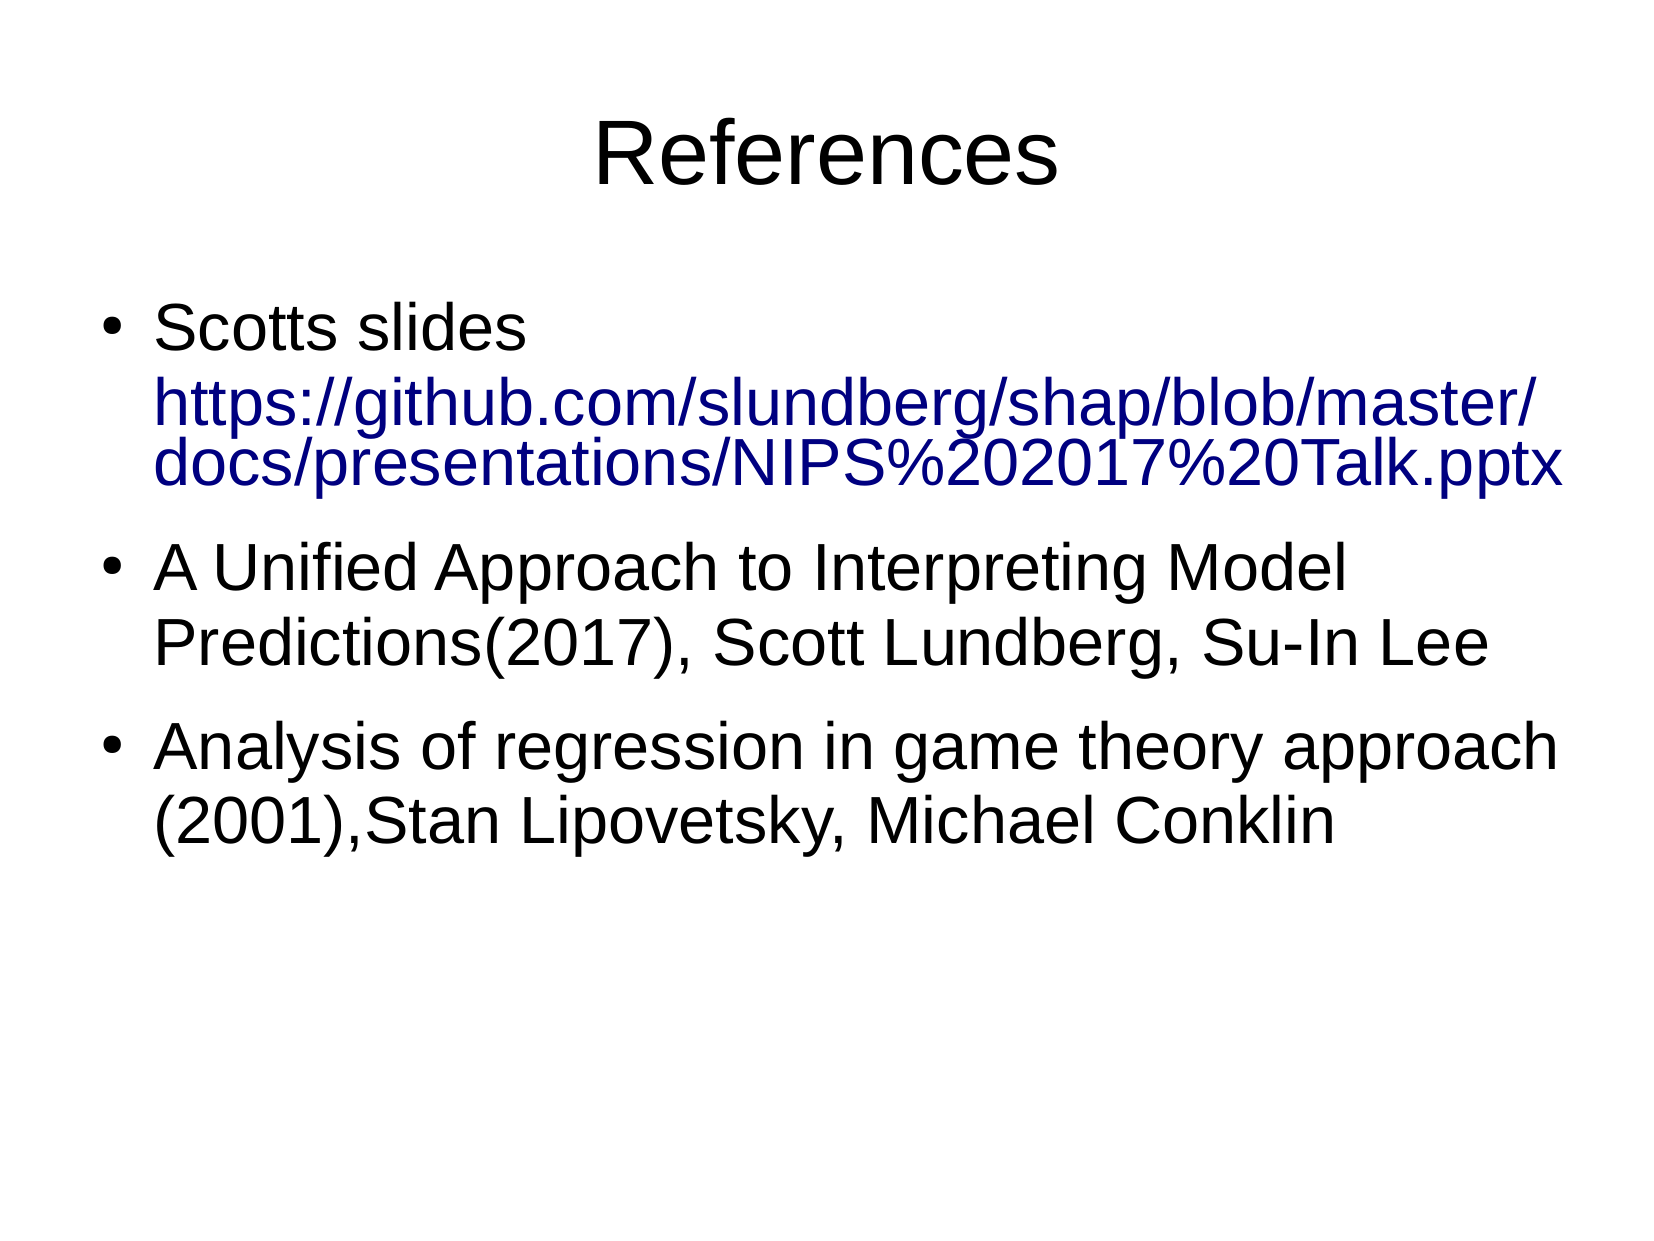

# References
Scotts slides
https://github.com/slundberg/shap/blob/master/docs/presentations/NIPS%202017%20Talk.pptx
A Unified Approach to Interpreting Model Predictions(2017), Scott Lundberg, Su-In Lee
Analysis of regression in game theory approach (2001),Stan Lipovetsky, Michael Conklin